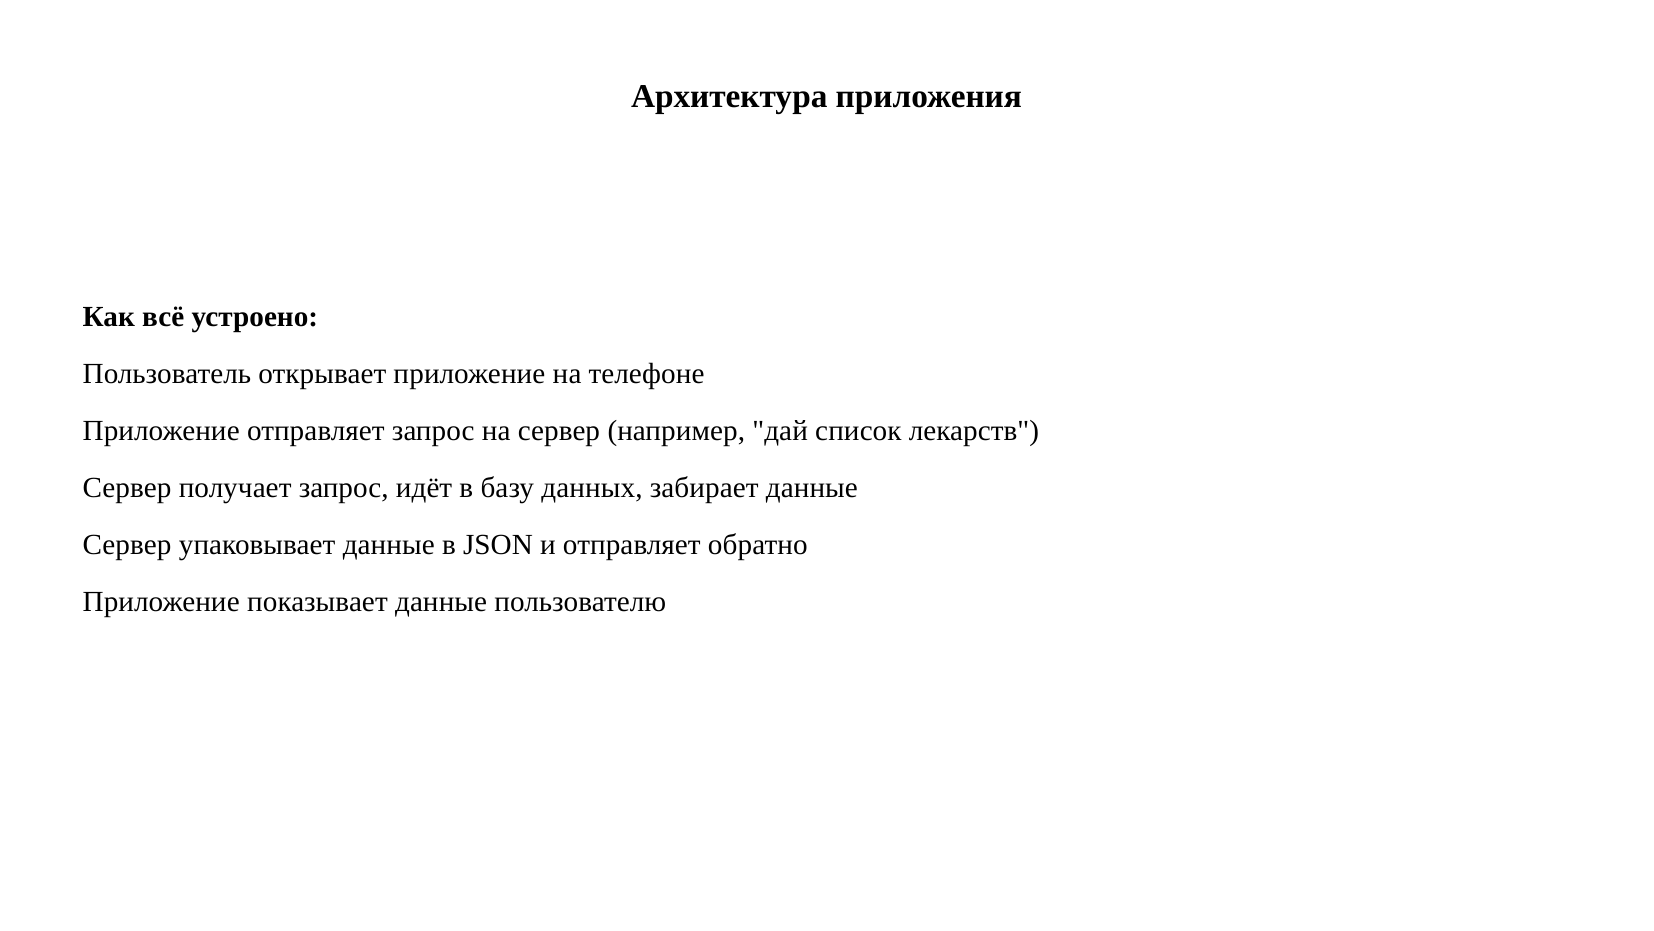

# Архитектура приложения
Как всё устроено:
Пользователь открывает приложение на телефоне
Приложение отправляет запрос на сервер (например, "дай список лекарств")
Сервер получает запрос, идёт в базу данных, забирает данные
Сервер упаковывает данные в JSON и отправляет обратно
Приложение показывает данные пользователю